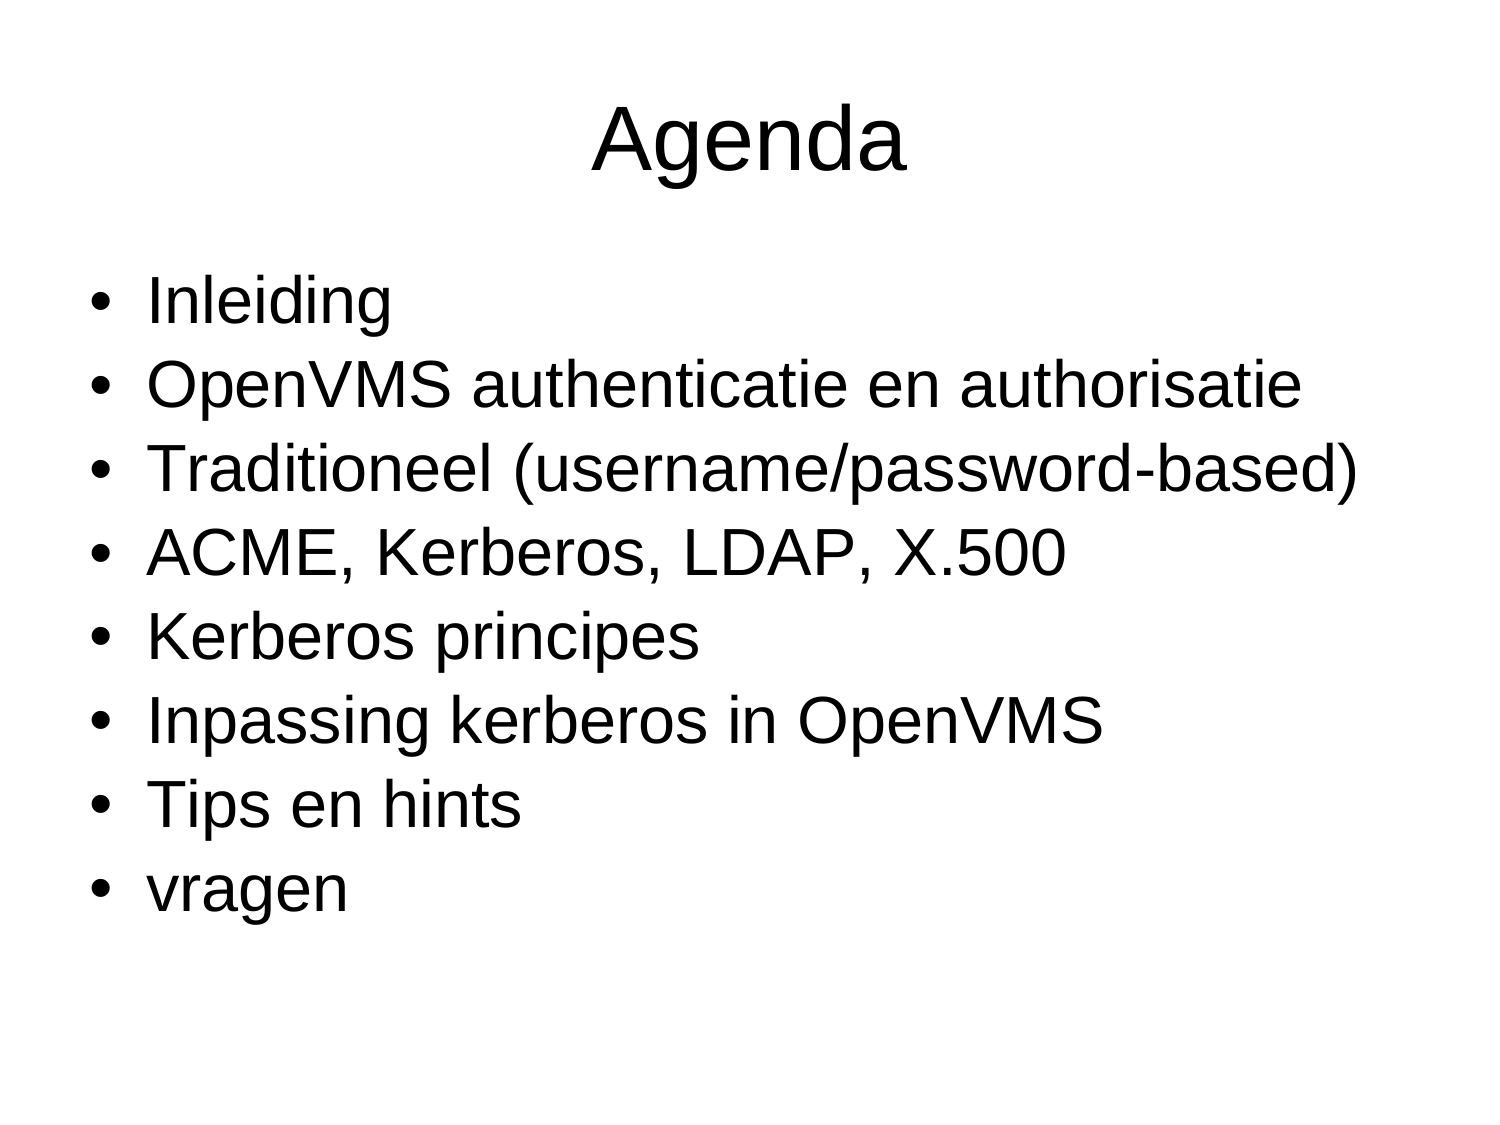

# Agenda
Inleiding
OpenVMS authenticatie en authorisatie
Traditioneel (username/password-based)
ACME, Kerberos, LDAP, X.500
Kerberos principes
Inpassing kerberos in OpenVMS
Tips en hints
vragen